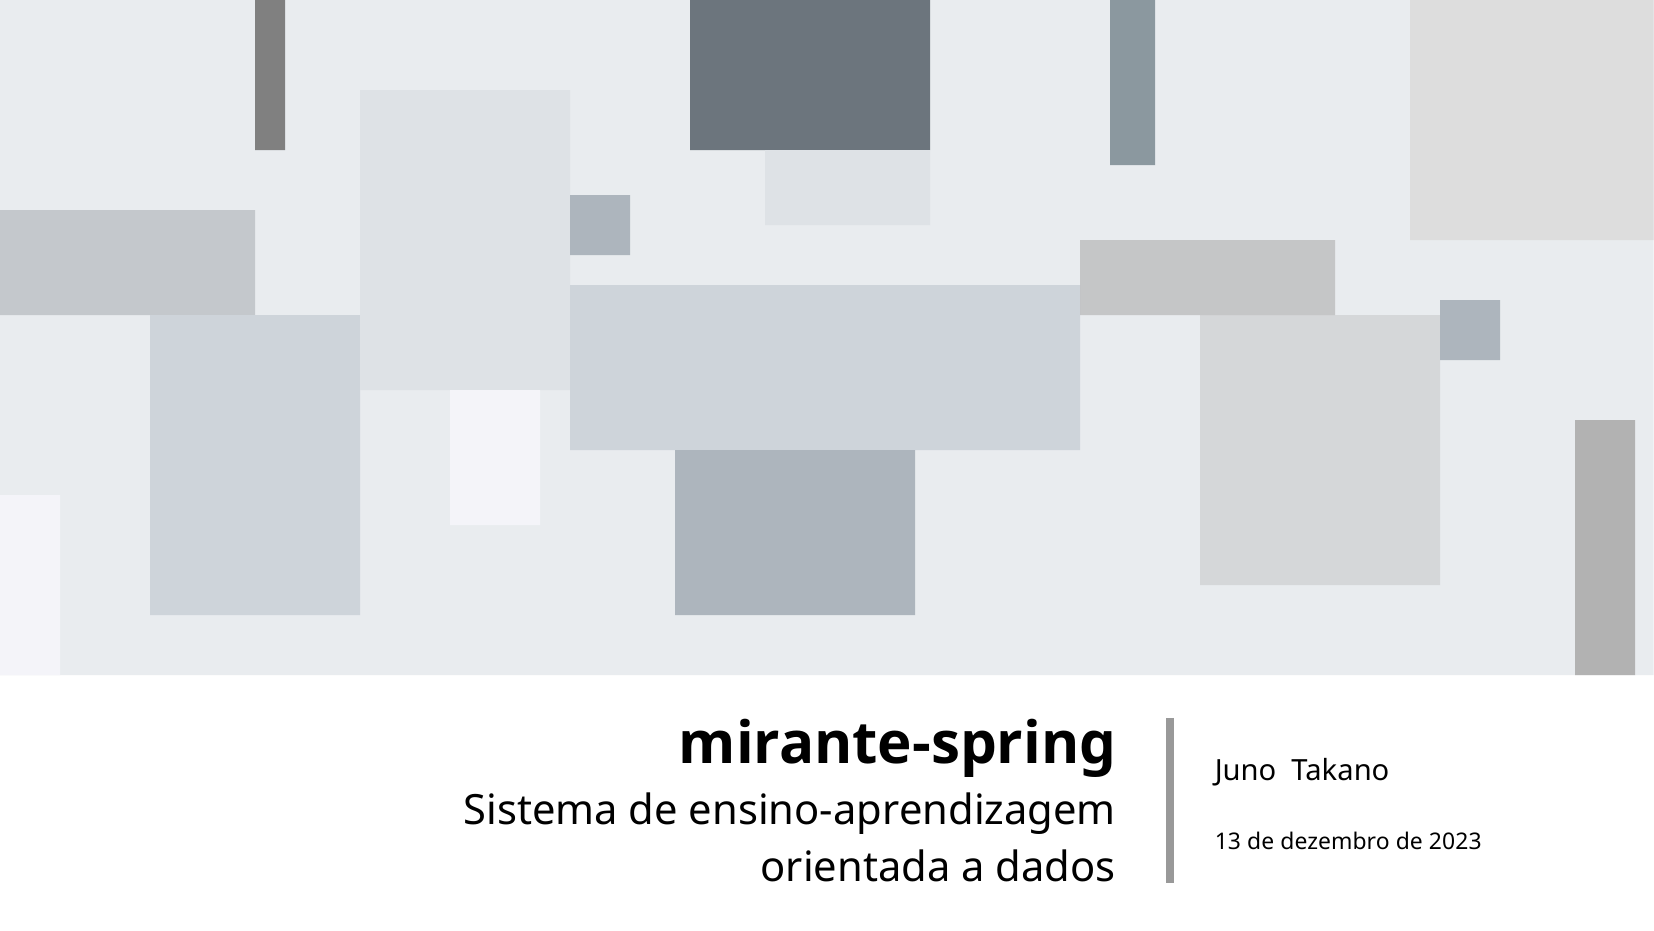

mirante-spring
Sistema de ensino-aprendizagem orientada a dados
Juno Takano
13 de dezembro de 2023